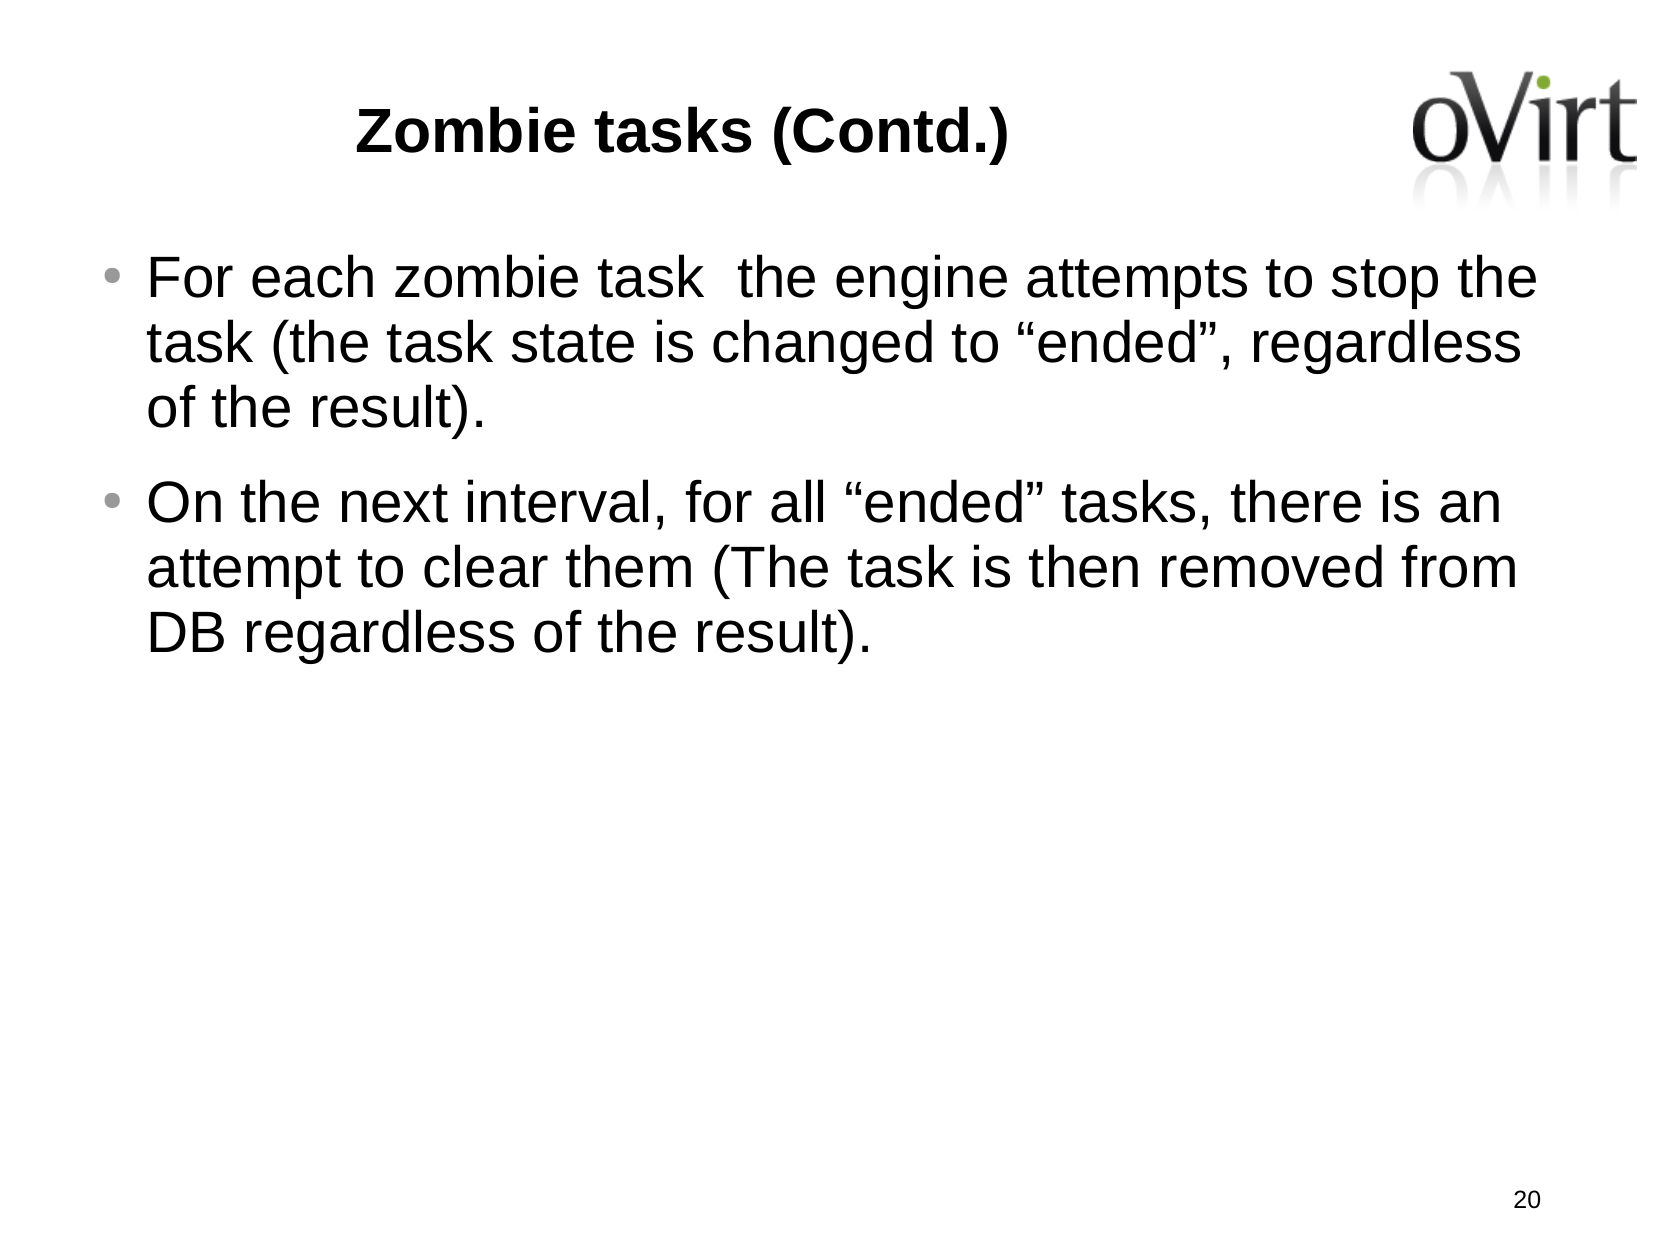

# Zombie tasks (Contd.)
For each zombie task the engine attempts to stop the task (the task state is changed to “ended”, regardless of the result).
On the next interval, for all “ended” tasks, there is an attempt to clear them (The task is then removed from DB regardless of the result).